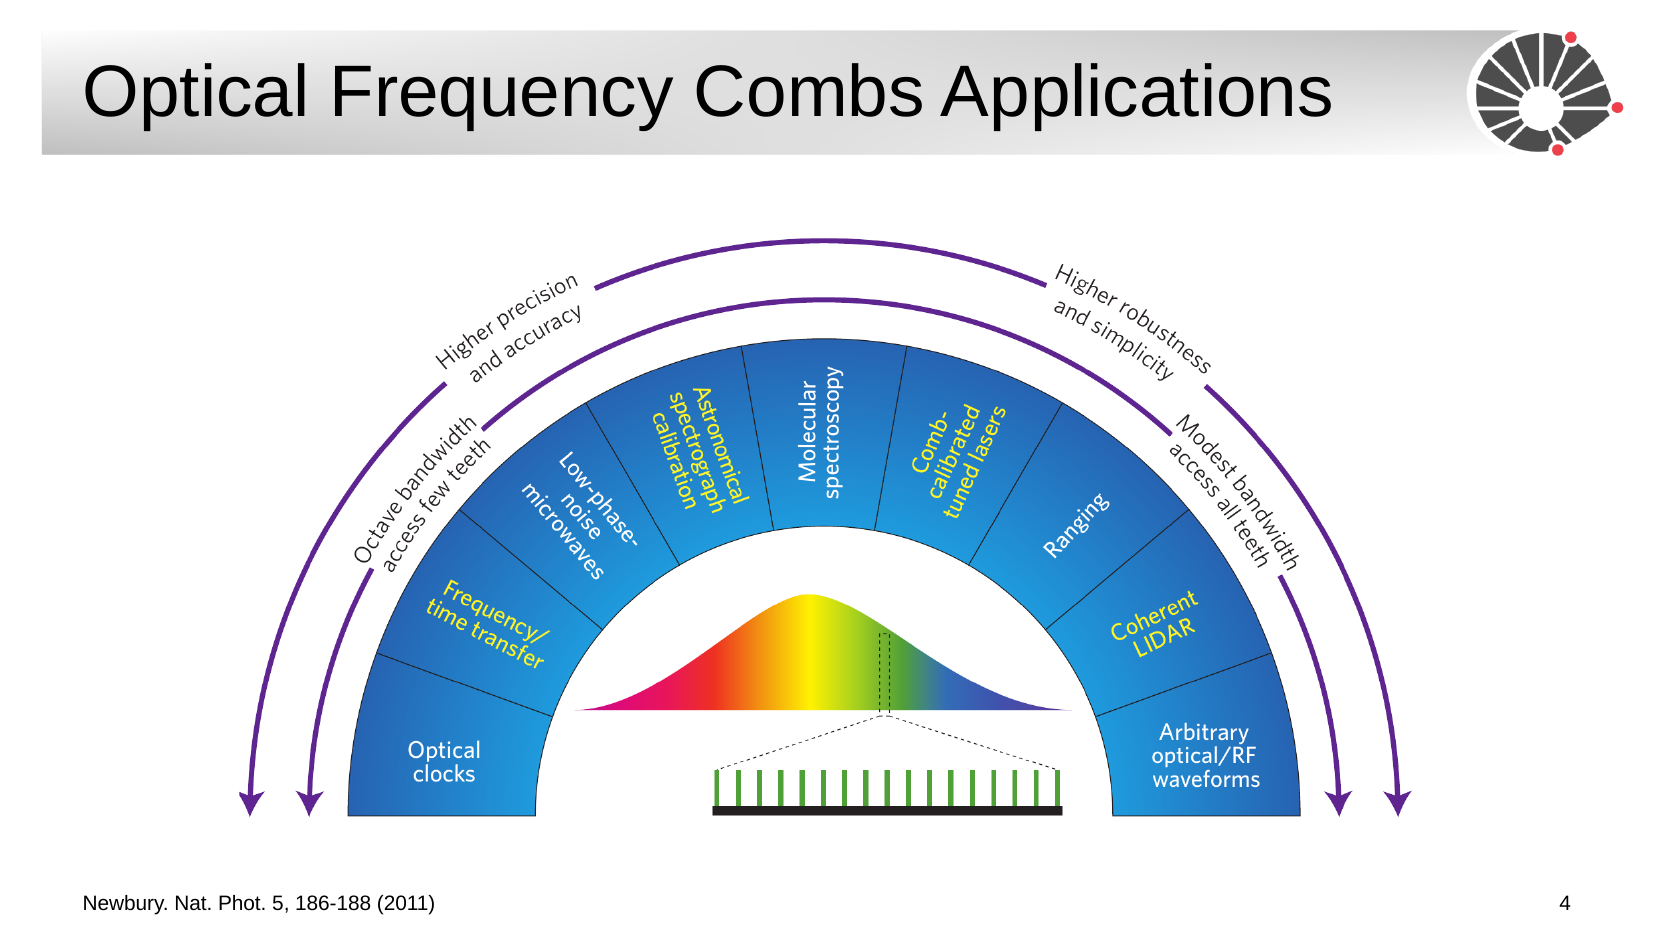

# Optical Frequency Combs Applications
Newbury. Nat. Phot. 5, 186-188 (2011)
4